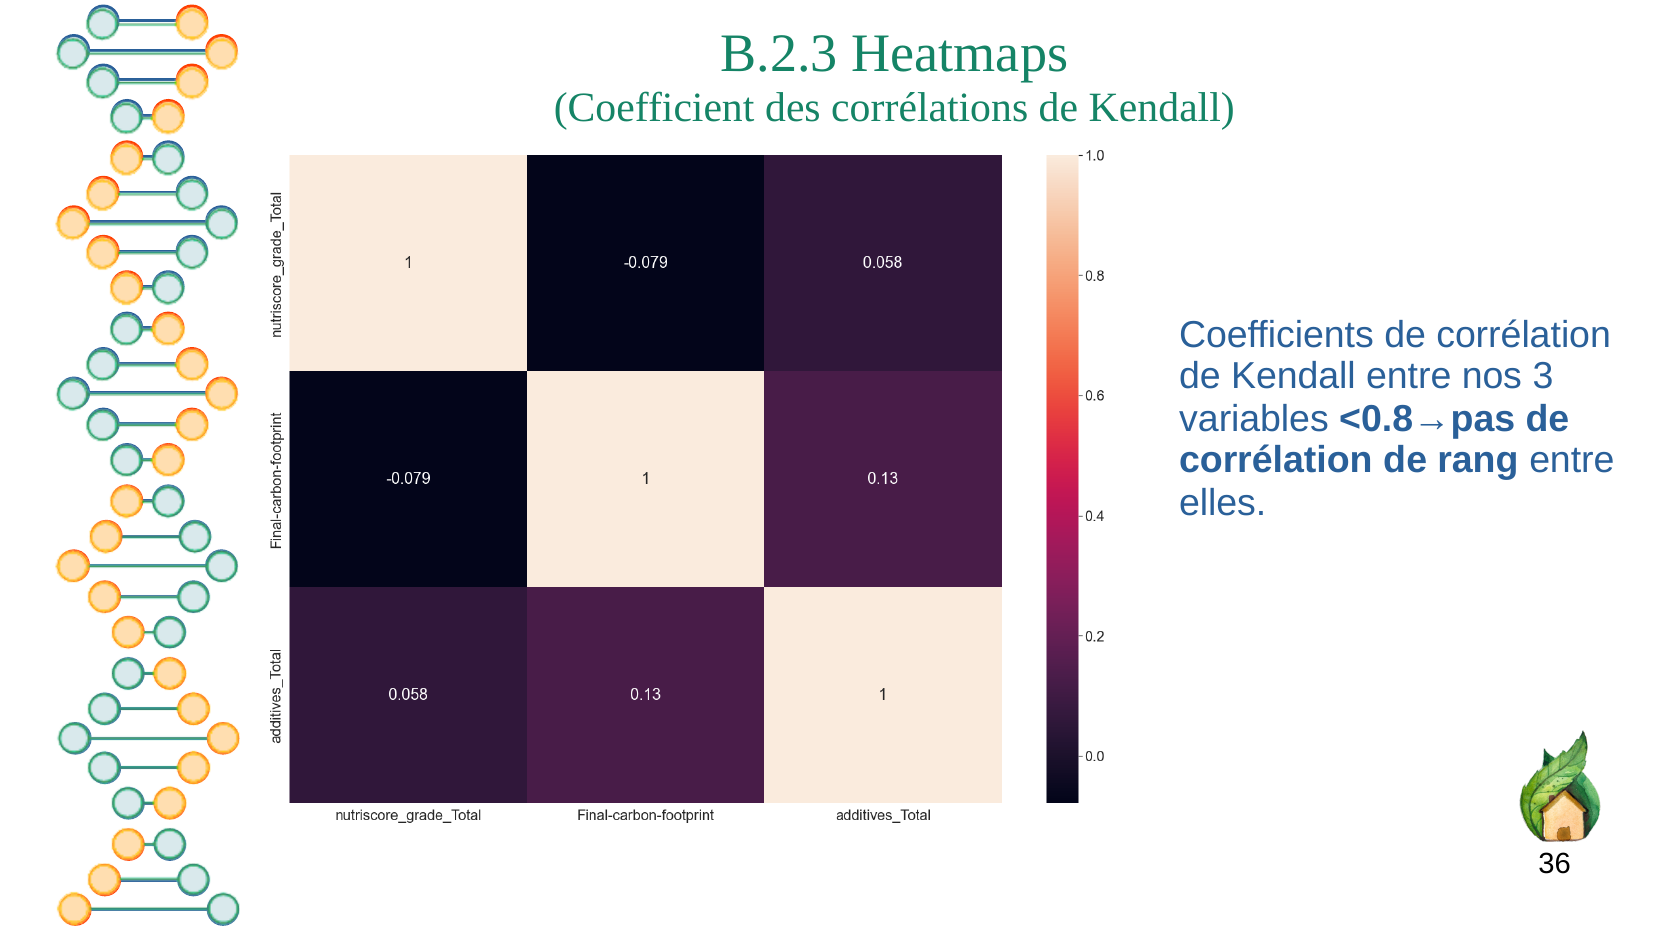

# B.2.3 Heatmaps (Coefficient des corrélations de Kendall)
Coefficients de corrélation de Kendall entre nos 3 variables <0.8→pas de corrélation de rang entre elles.
36